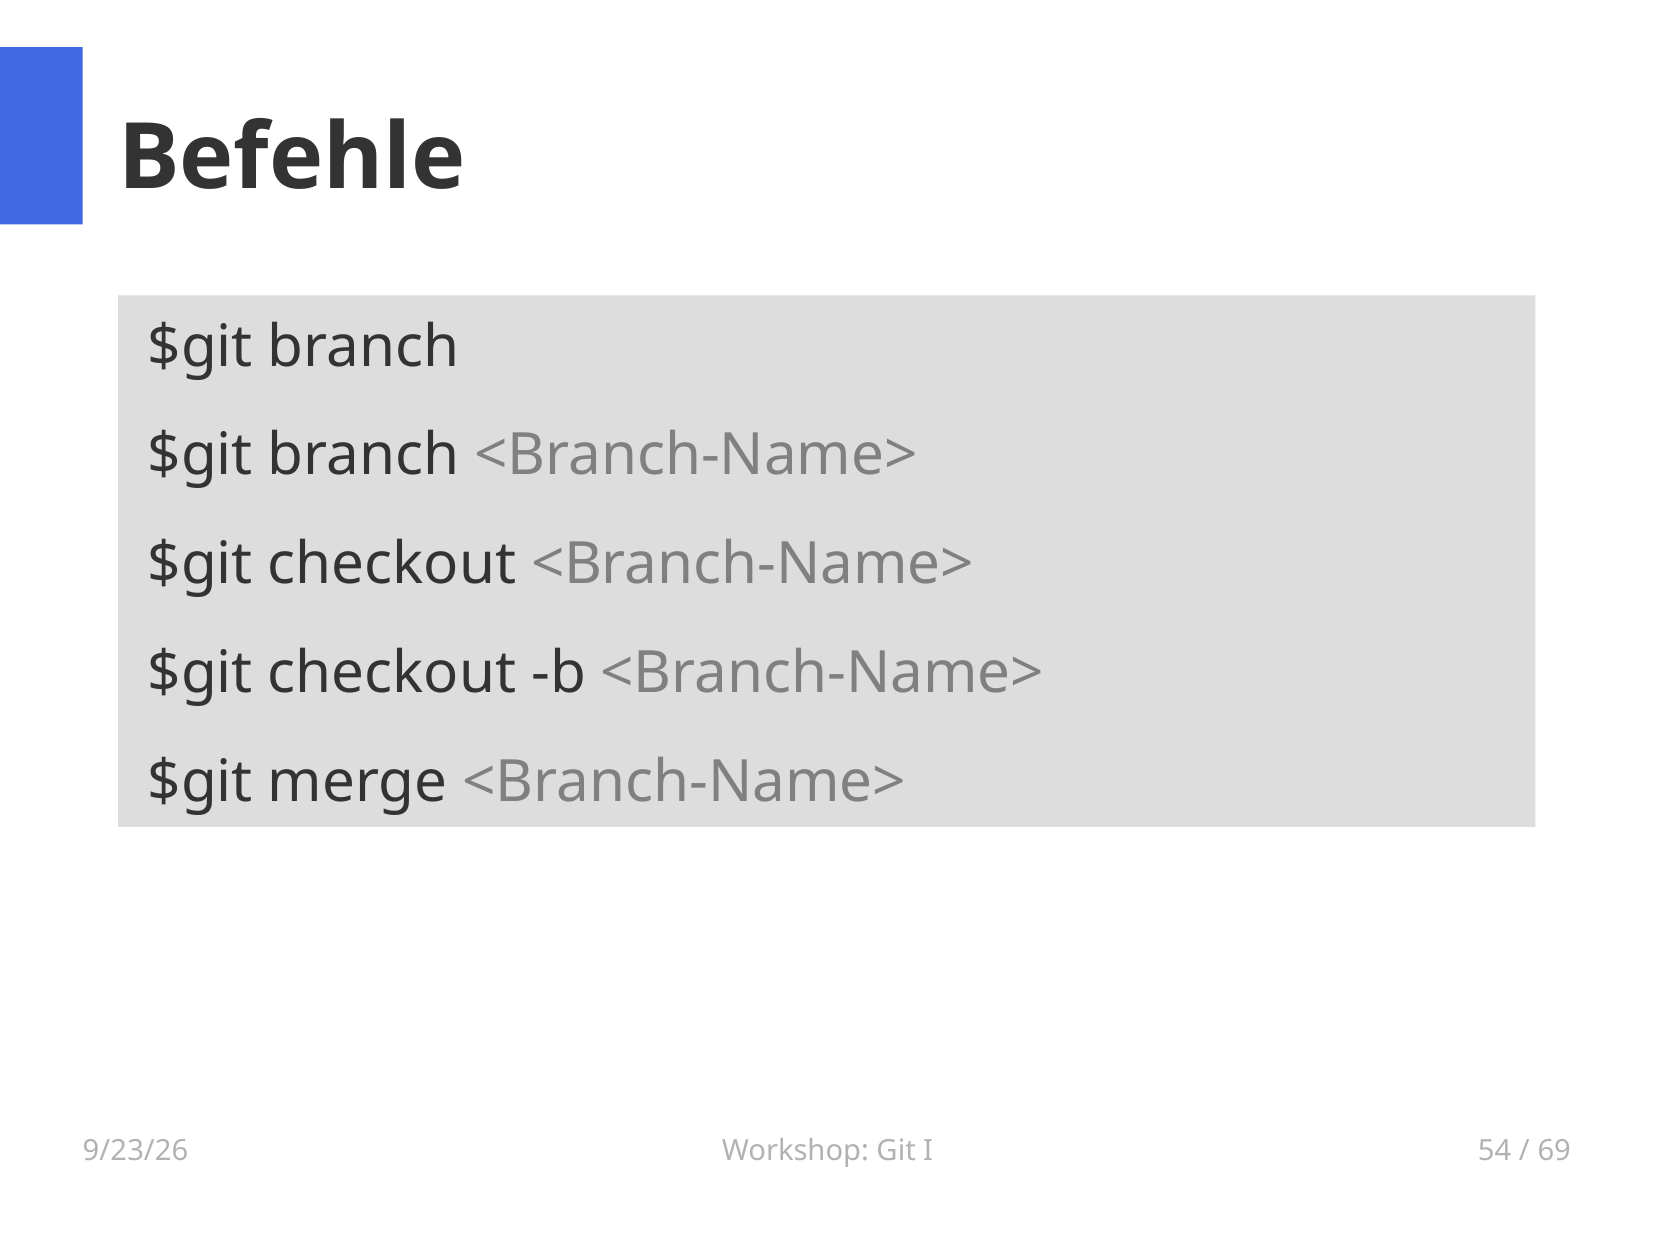

# Befehle
$git branch
$git branch <Branch-Name>
$git checkout <Branch-Name>
$git checkout -b <Branch-Name>
$git merge <Branch-Name>